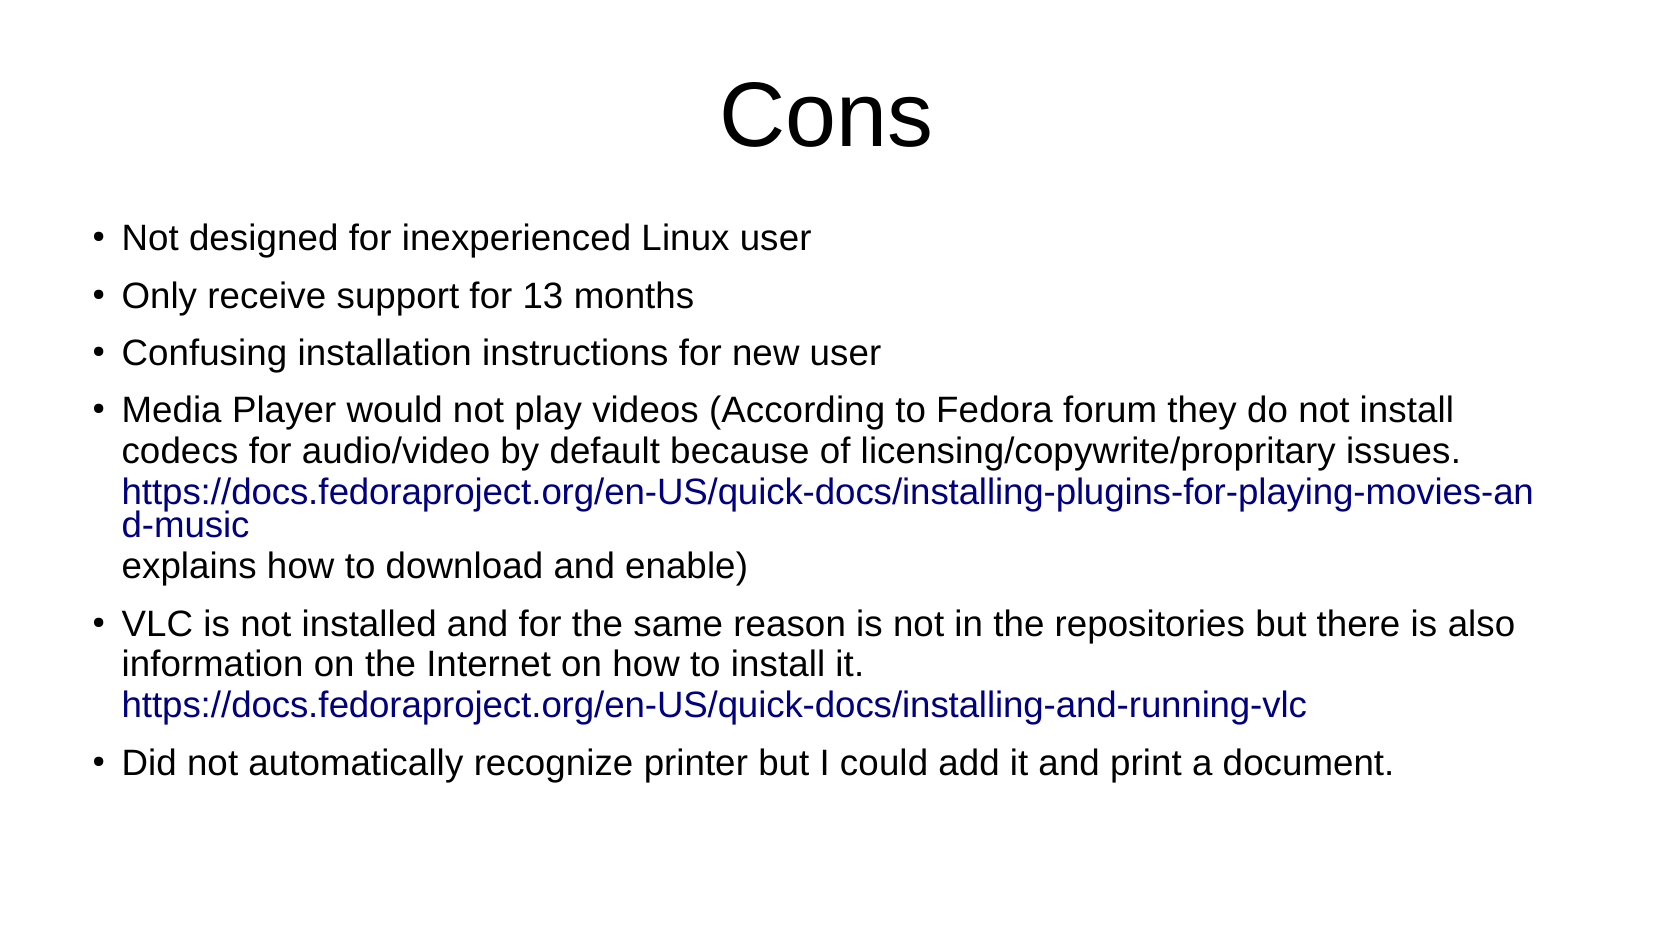

# Cons
Not designed for inexperienced Linux user
Only receive support for 13 months
Confusing installation instructions for new user
Media Player would not play videos (According to Fedora forum they do not install codecs for audio/video by default because of licensing/copywrite/propritary issues. https://docs.fedoraproject.org/en-US/quick-docs/installing-plugins-for-playing-movies-and-musicexplains how to download and enable)
VLC is not installed and for the same reason is not in the repositories but there is also information on the Internet on how to install it. https://docs.fedoraproject.org/en-US/quick-docs/installing-and-running-vlc
Did not automatically recognize printer but I could add it and print a document.